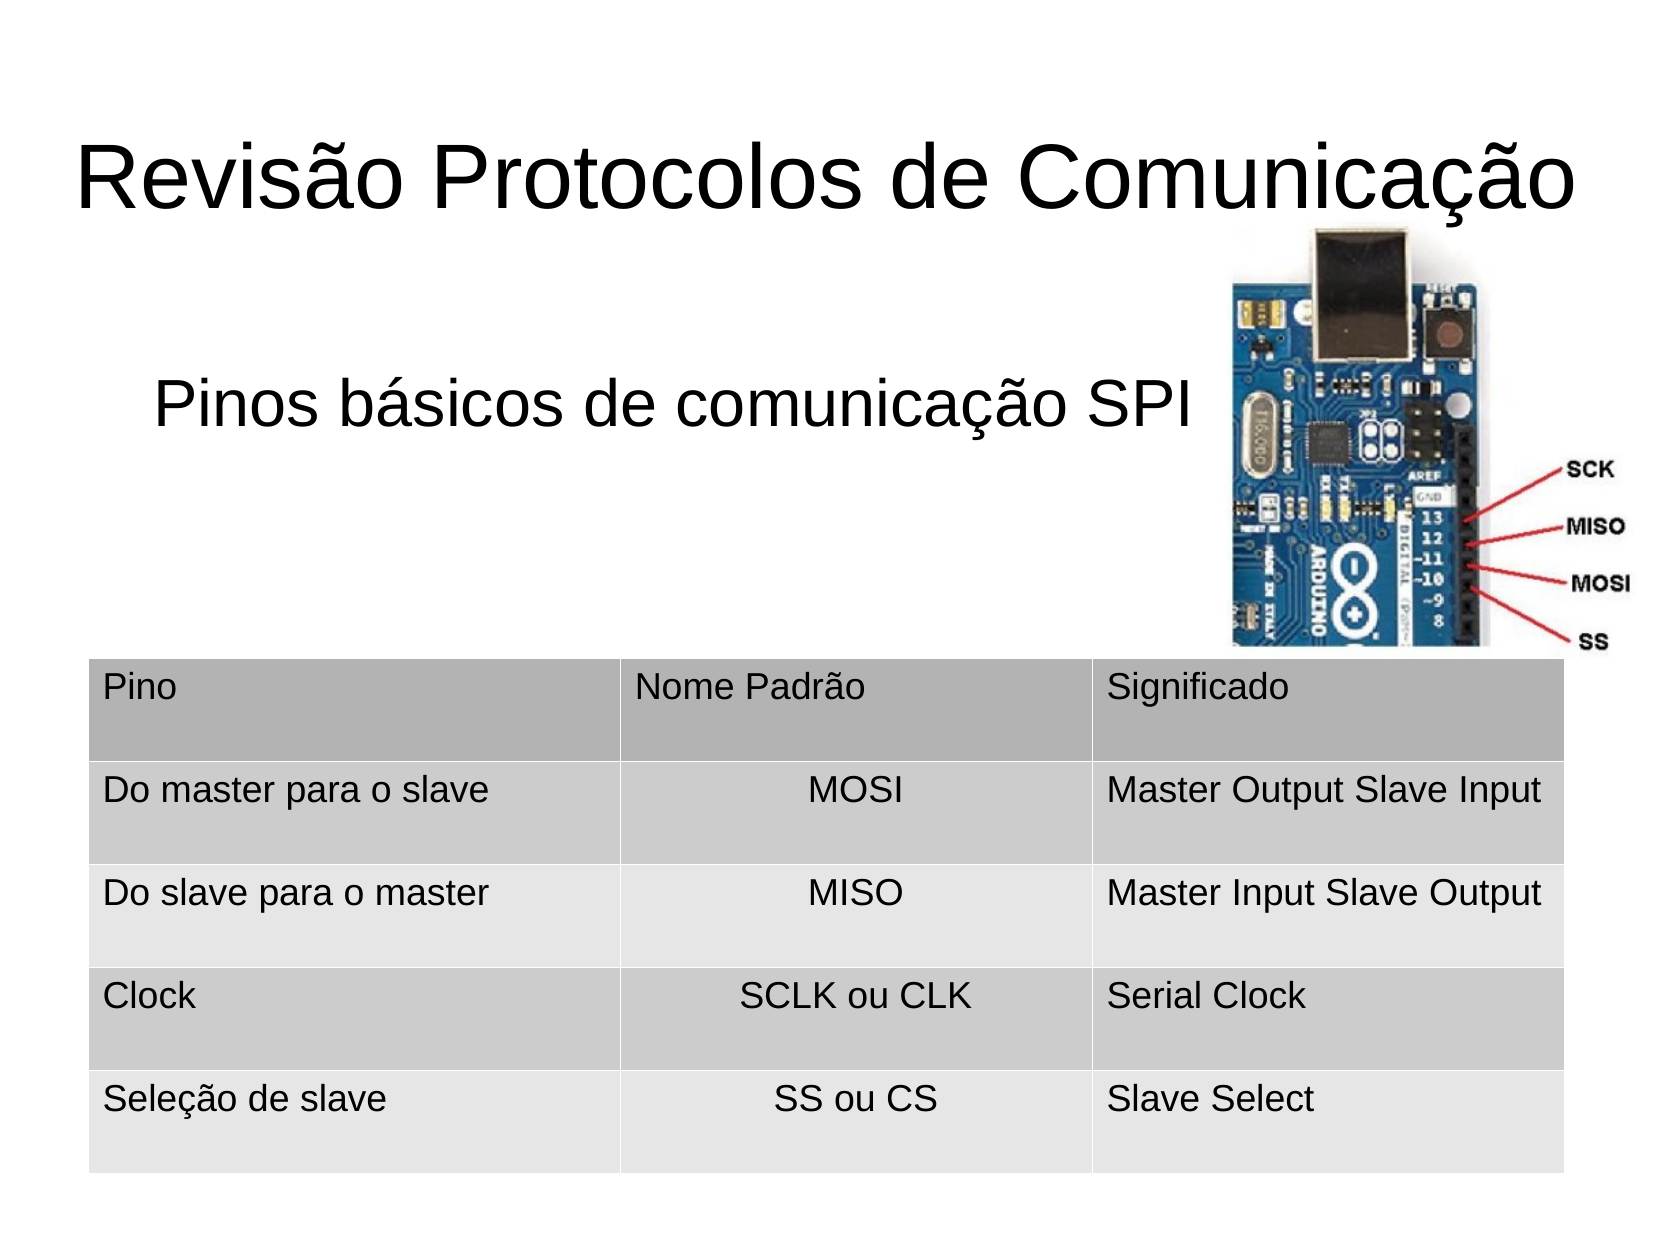

Revisão Protocolos de Comunicação
# Pinos básicos de comunicação SPI
| Pino | Nome Padrão | Significado |
| --- | --- | --- |
| Do master para o slave | MOSI | Master Output Slave Input |
| Do slave para o master | MISO | Master Input Slave Output |
| Clock | SCLK ou CLK | Serial Clock |
| Seleção de slave | SS ou CS | Slave Select |